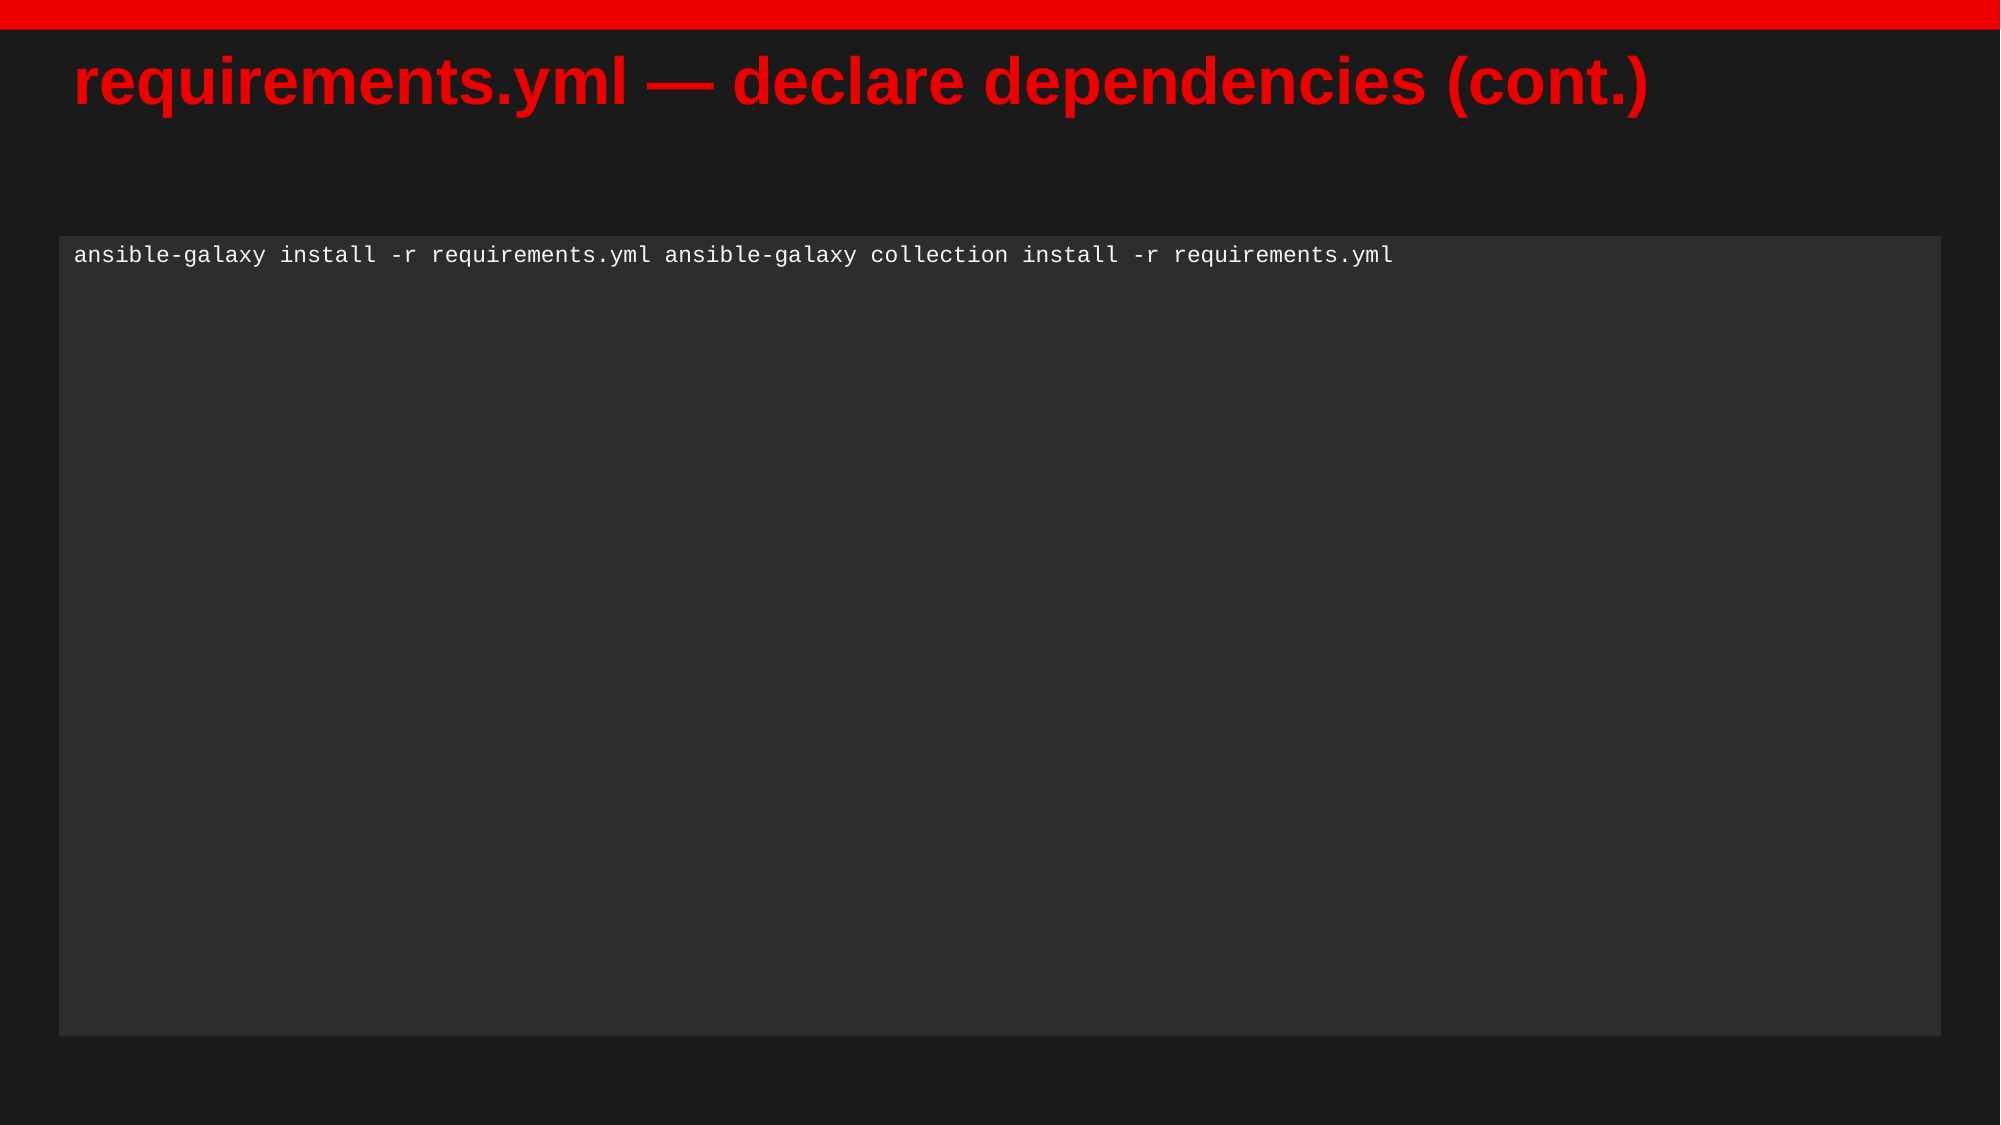

requirements.yml — declare dependencies (cont.)
ansible-galaxy install -r requirements.yml ansible-galaxy collection install -r requirements.yml